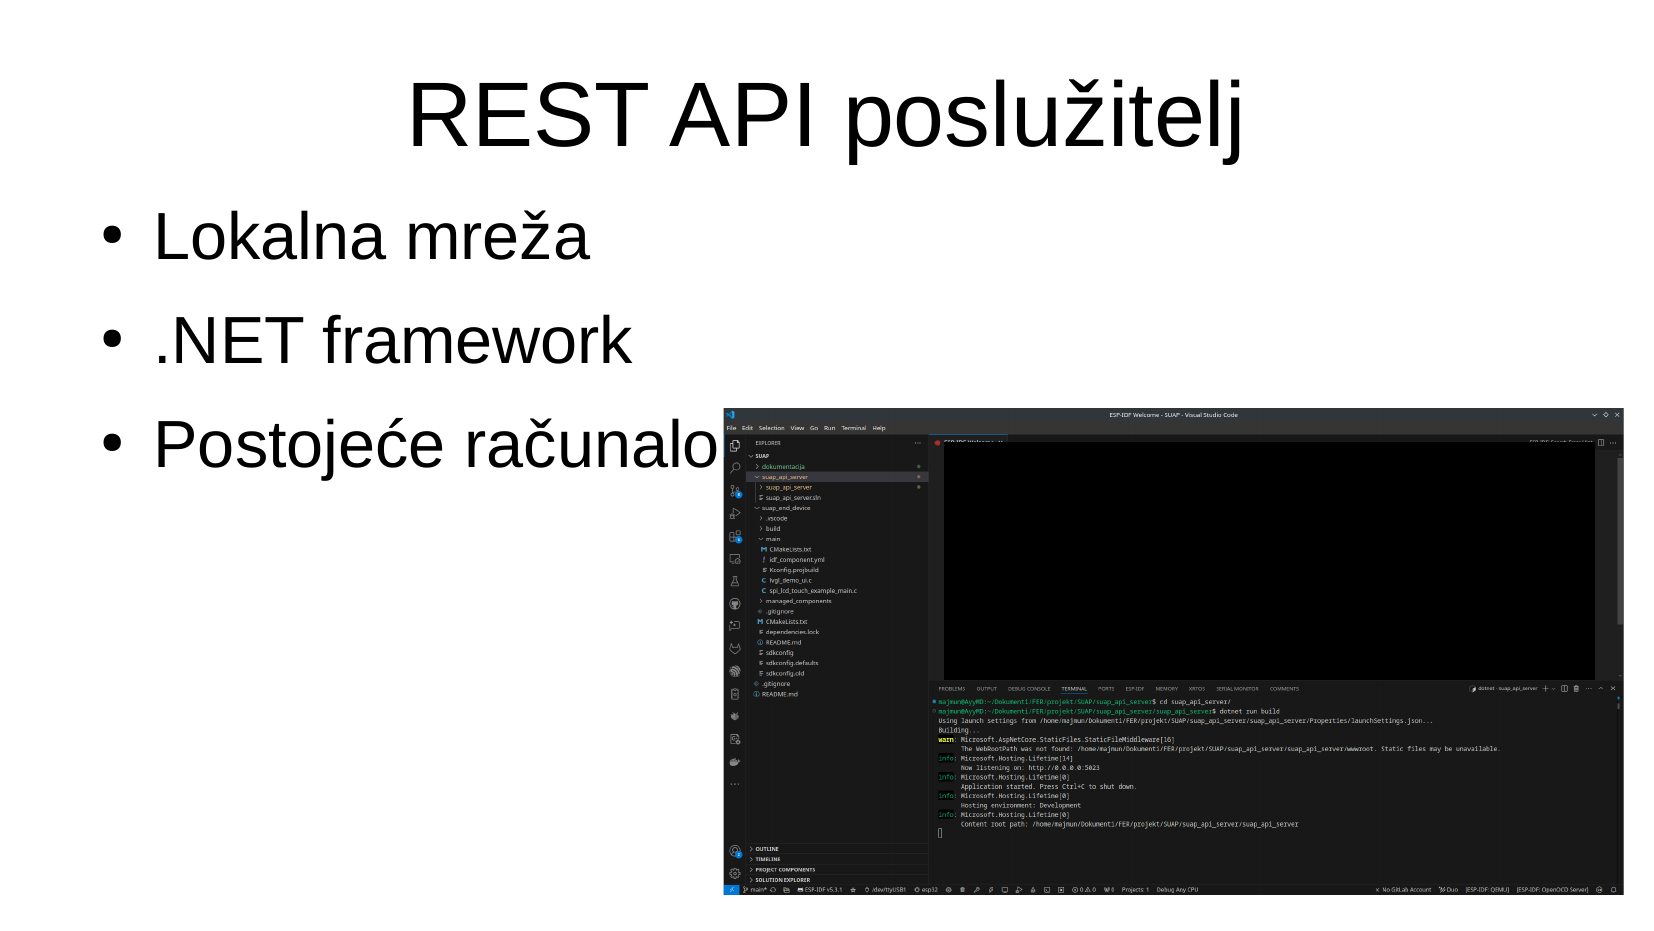

# REST API poslužitelj
Lokalna mreža
.NET framework
Postojeće računalo